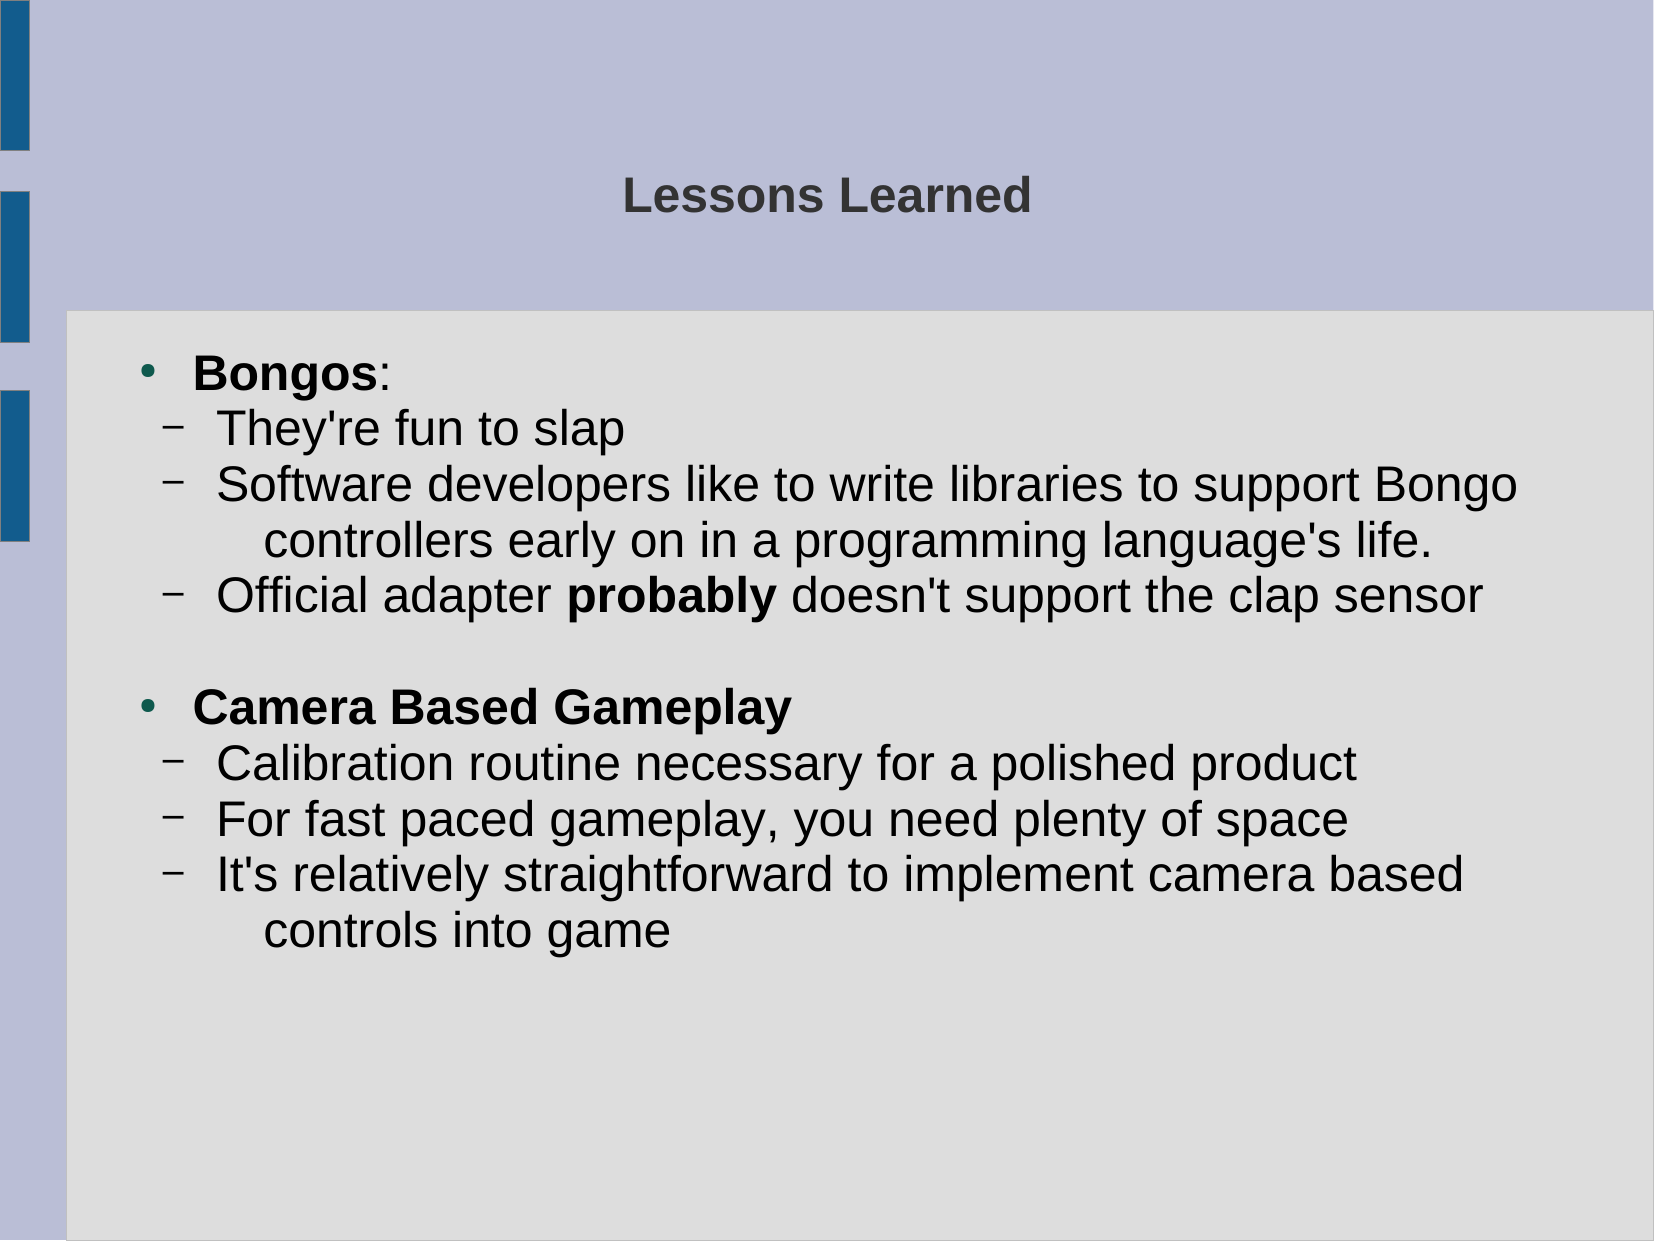

# Lessons Learned
Bongos:
They're fun to slap
Software developers like to write libraries to support Bongo controllers early on in a programming language's life.
Official adapter probably doesn't support the clap sensor
Camera Based Gameplay
Calibration routine necessary for a polished product
For fast paced gameplay, you need plenty of space
It's relatively straightforward to implement camera based controls into game